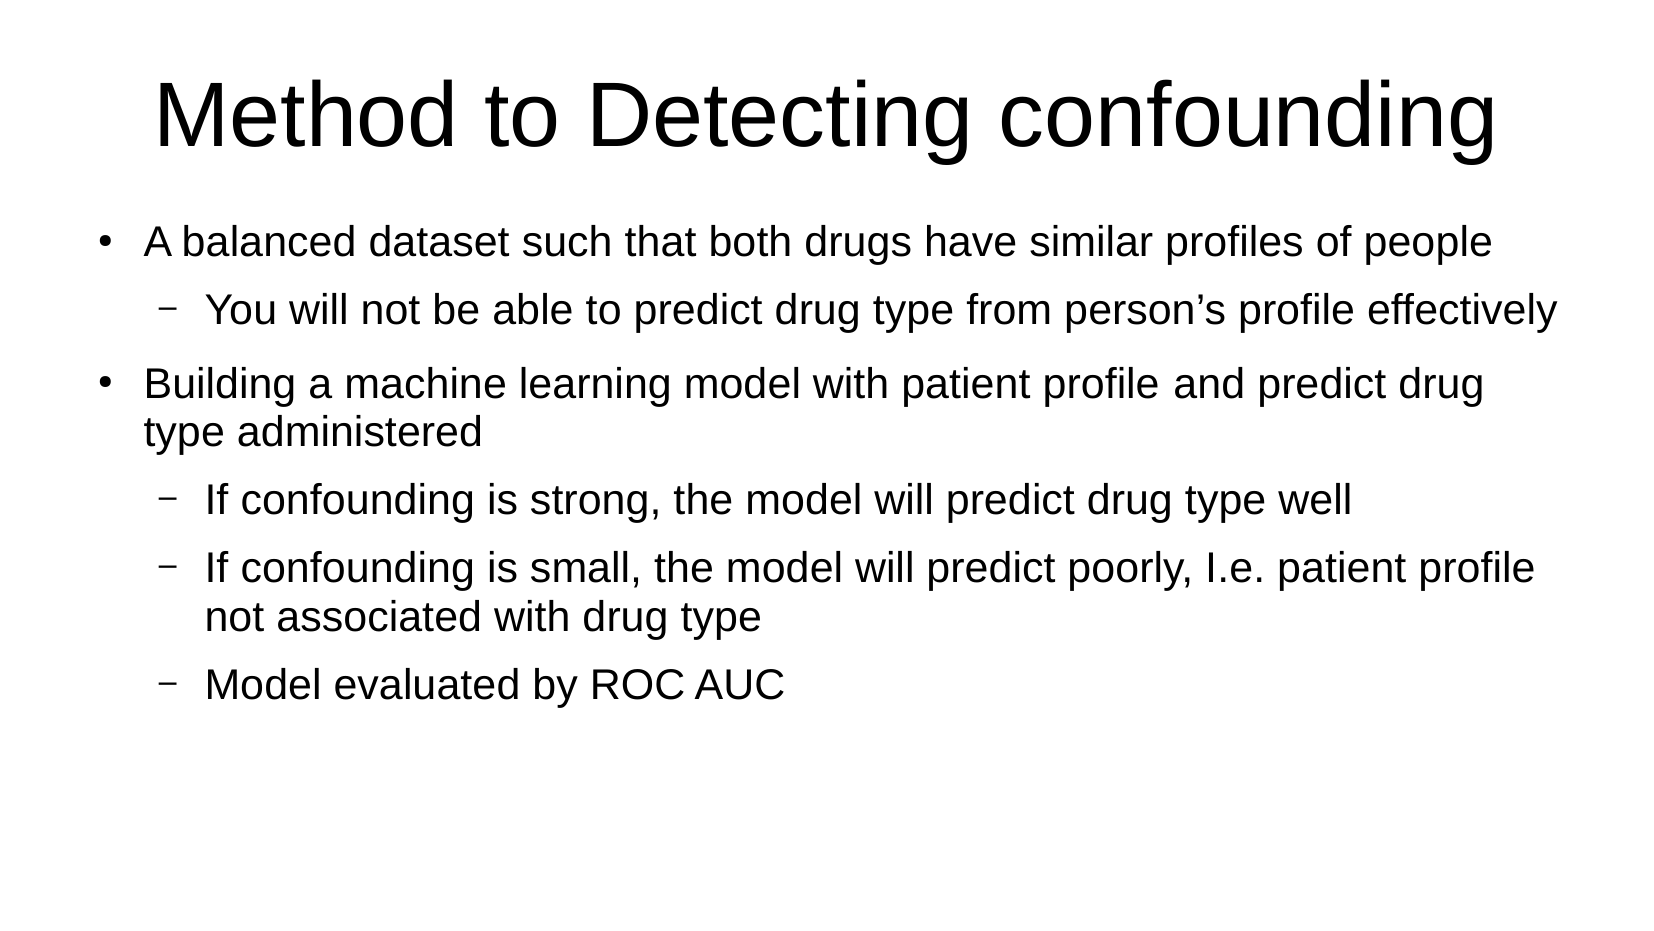

# Method to Detecting confounding
A balanced dataset such that both drugs have similar profiles of people
You will not be able to predict drug type from person’s profile effectively
Building a machine learning model with patient profile and predict drug type administered
If confounding is strong, the model will predict drug type well
If confounding is small, the model will predict poorly, I.e. patient profile not associated with drug type
Model evaluated by ROC AUC